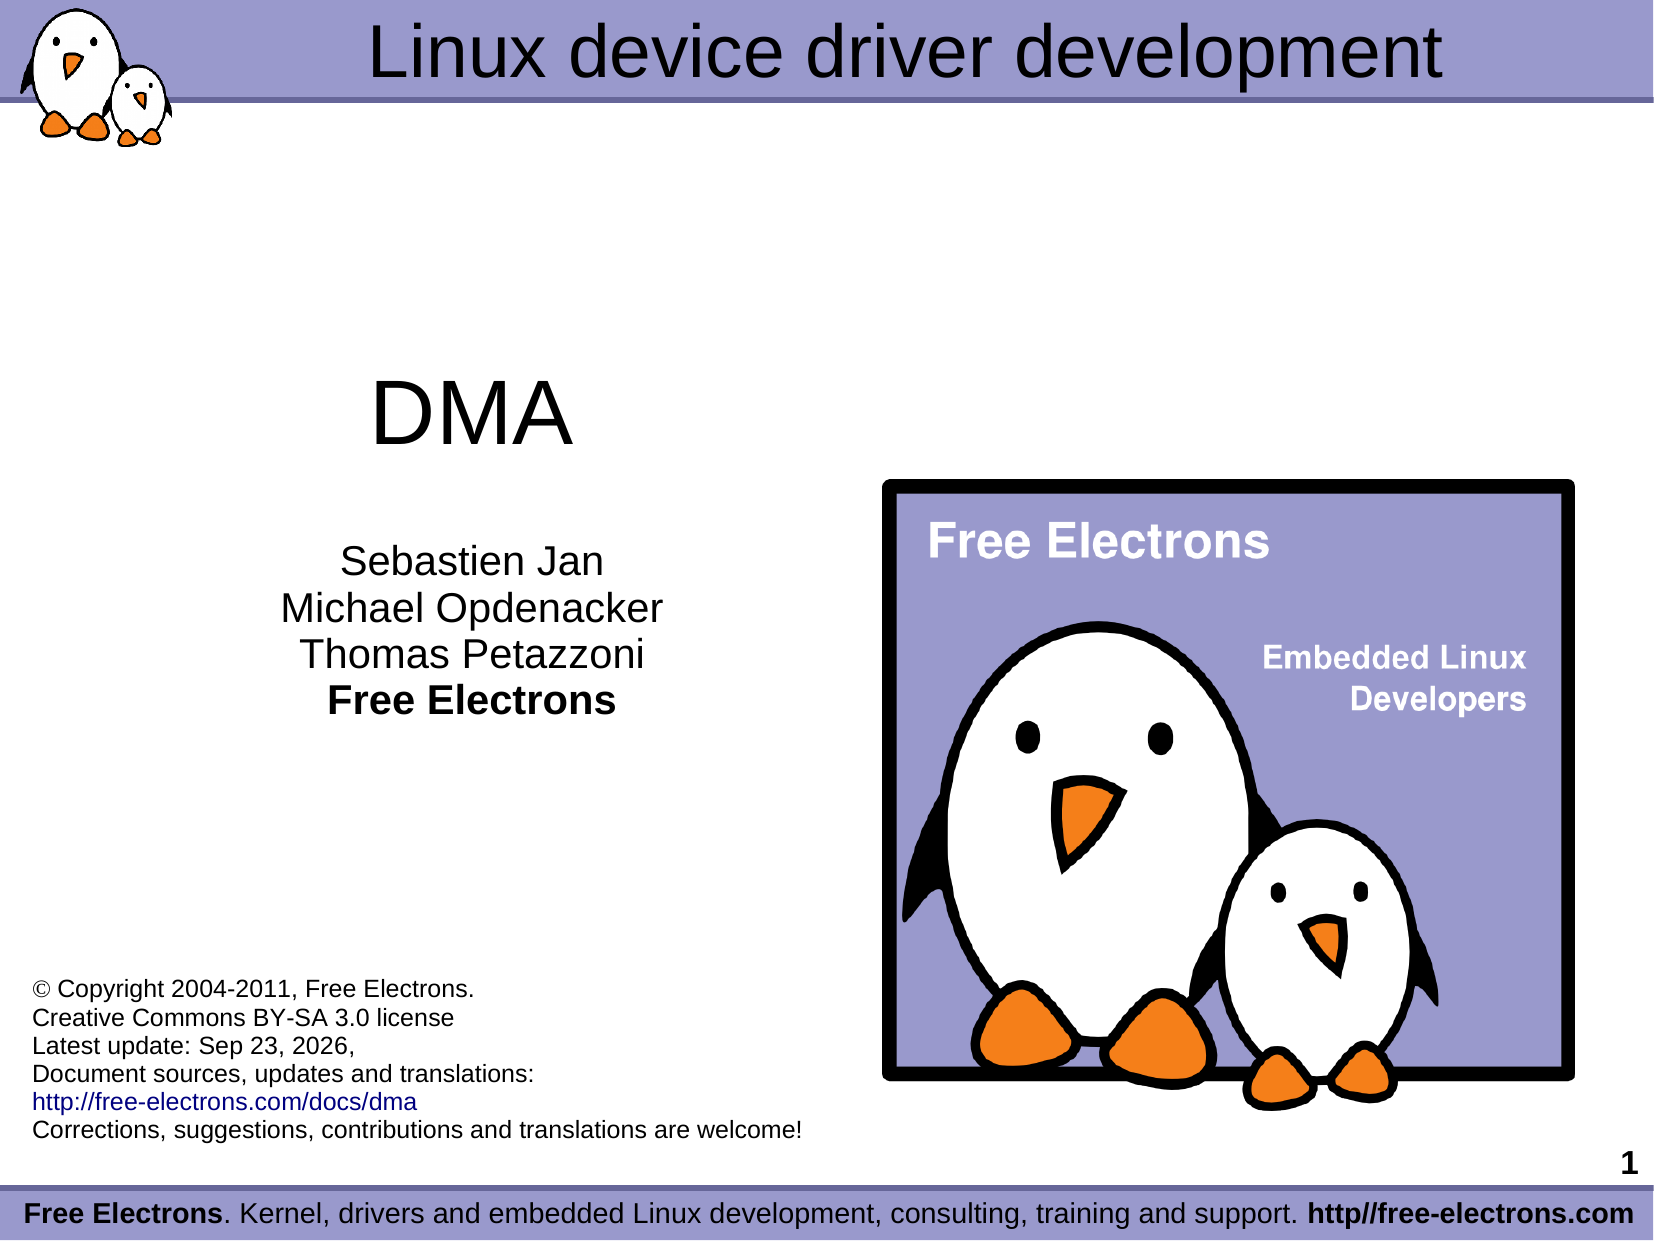

# Linux device driver development
DMA
Sebastien Jan
Michael Opdenacker
Thomas Petazzoni
Free Electrons
© Copyright 2004-2011, Free Electrons.
Creative Commons BY-SA 3.0 license
Latest update: ,
Document sources, updates and translations:
http://free-electrons.com/docs/dma
Corrections, suggestions, contributions and translations are welcome!